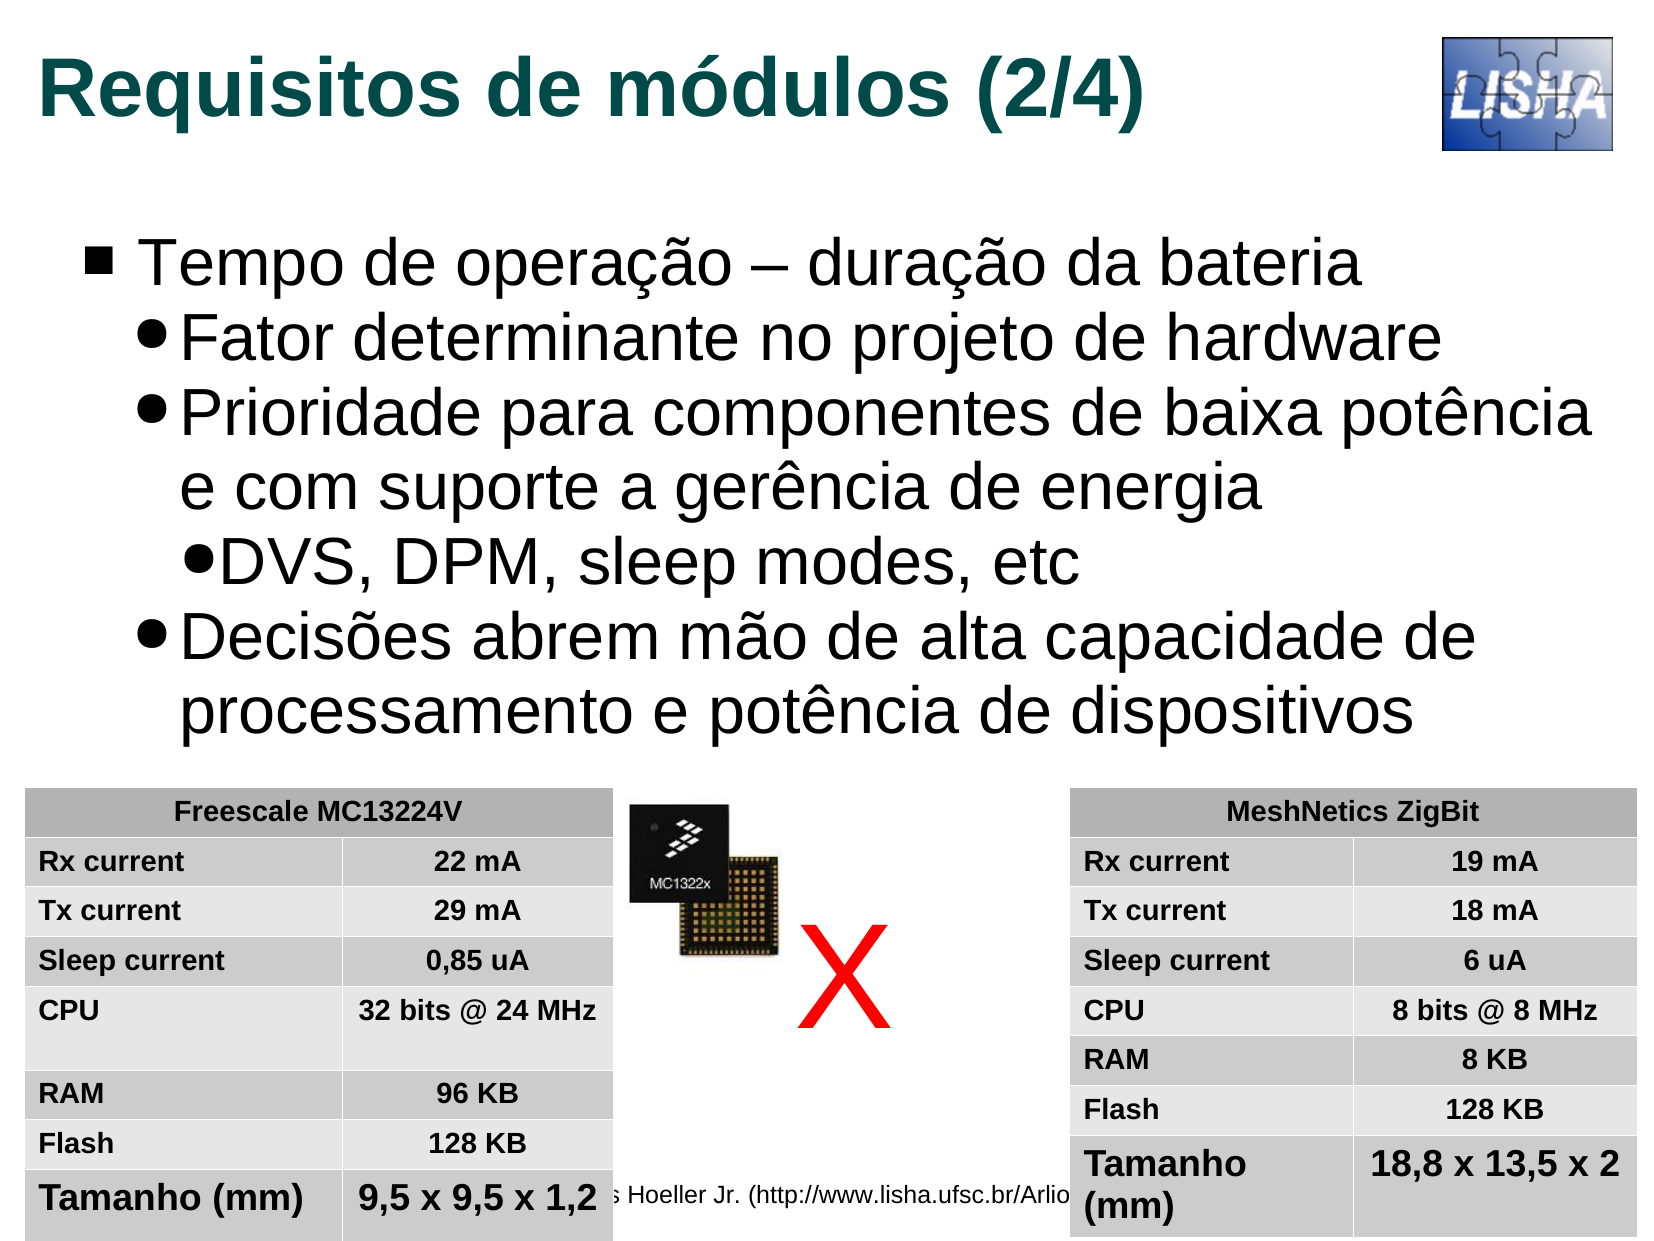

# Requisitos de módulos (2/4)
Tempo de operação – duração da bateria
Fator determinante no projeto de hardware
Prioridade para componentes de baixa potência e com suporte a gerência de energia
DVS, DPM, sleep modes, etc
Decisões abrem mão de alta capacidade de processamento e potência de dispositivos
| Freescale MC13224V | |
| --- | --- |
| Rx current | 22 mA |
| Tx current | 29 mA |
| Sleep current | 0,85 uA |
| CPU | 32 bits @ 24 MHz |
| RAM | 96 KB |
| Flash | 128 KB |
| Tamanho (mm) | 9,5 x 9,5 x 1,2 |
| MeshNetics ZigBit | |
| --- | --- |
| Rx current | 19 mA |
| Tx current | 18 mA |
| Sleep current | 6 uA |
| CPU | 8 bits @ 8 MHz |
| RAM | 8 KB |
| Flash | 128 KB |
| Tamanho (mm) | 18,8 x 13,5 x 2 |
X